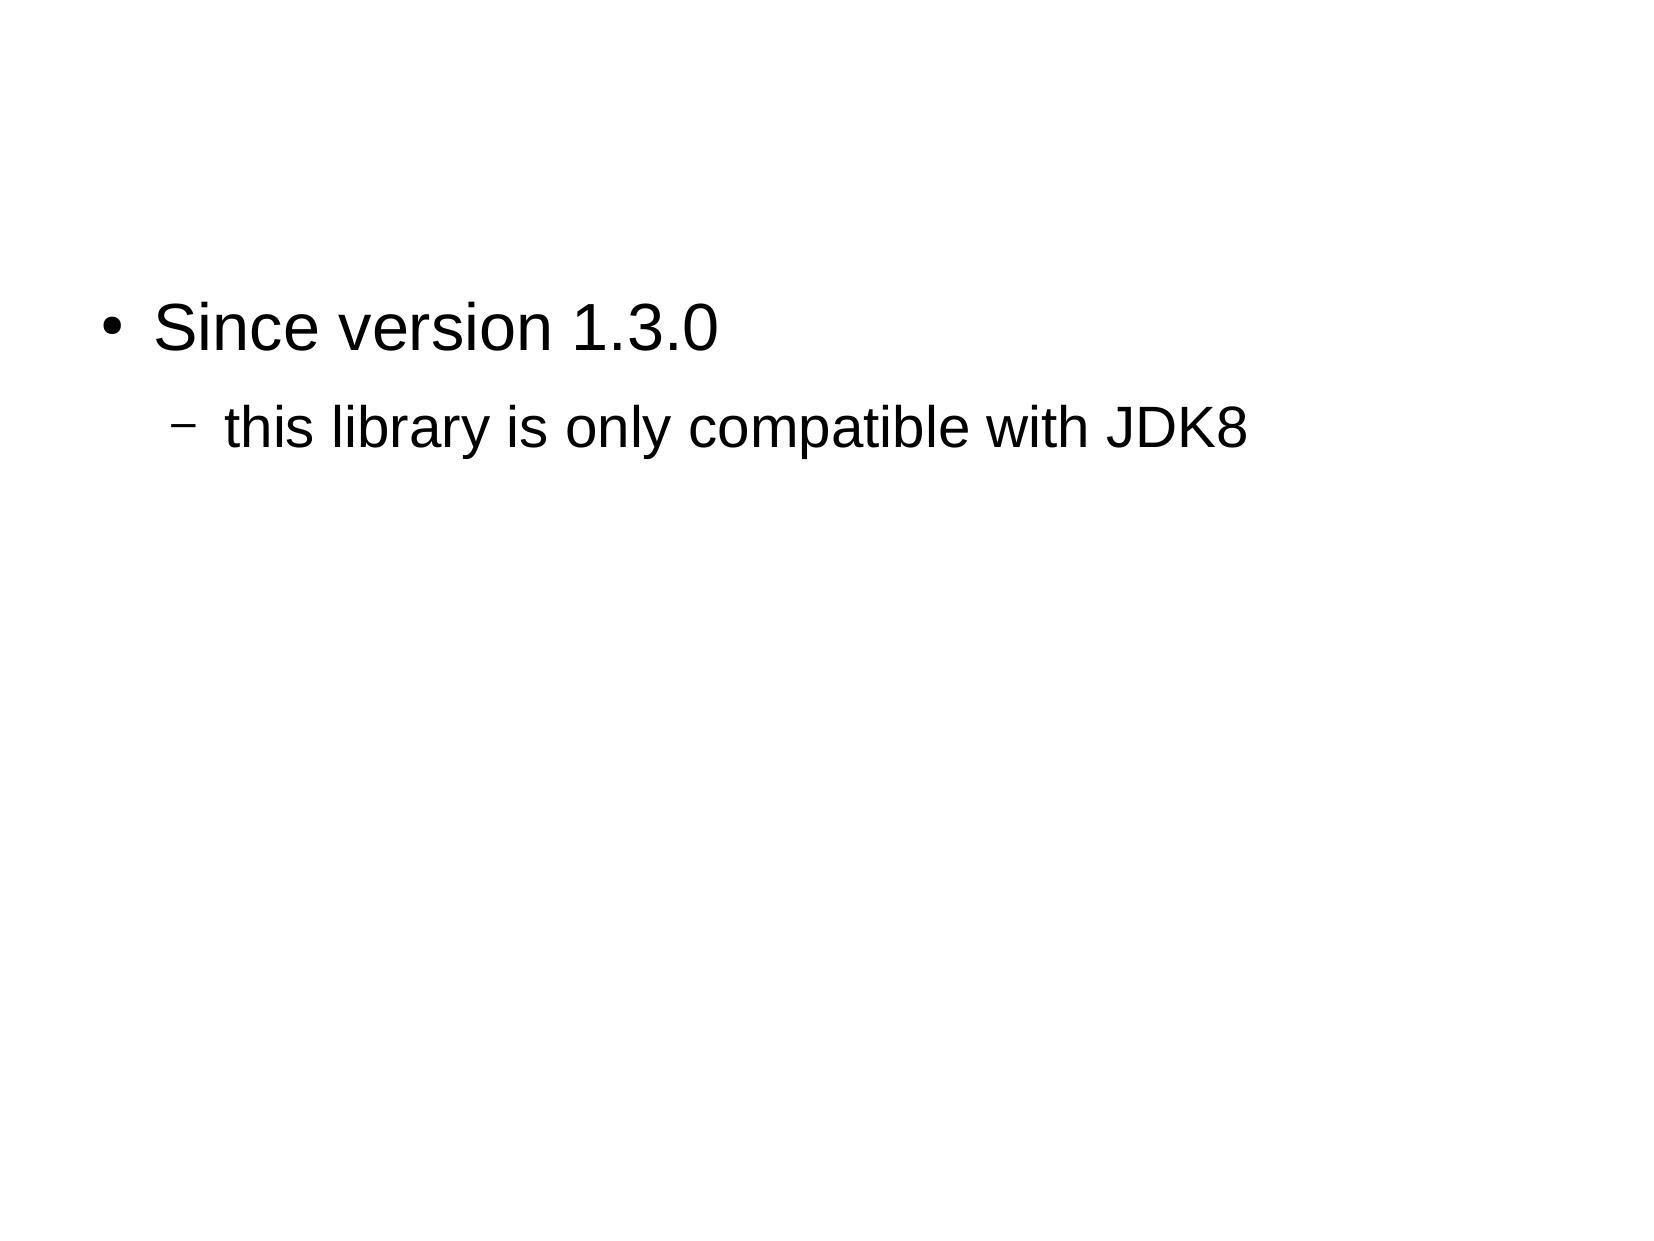

#
Since version 1.3.0
this library is only compatible with JDK8